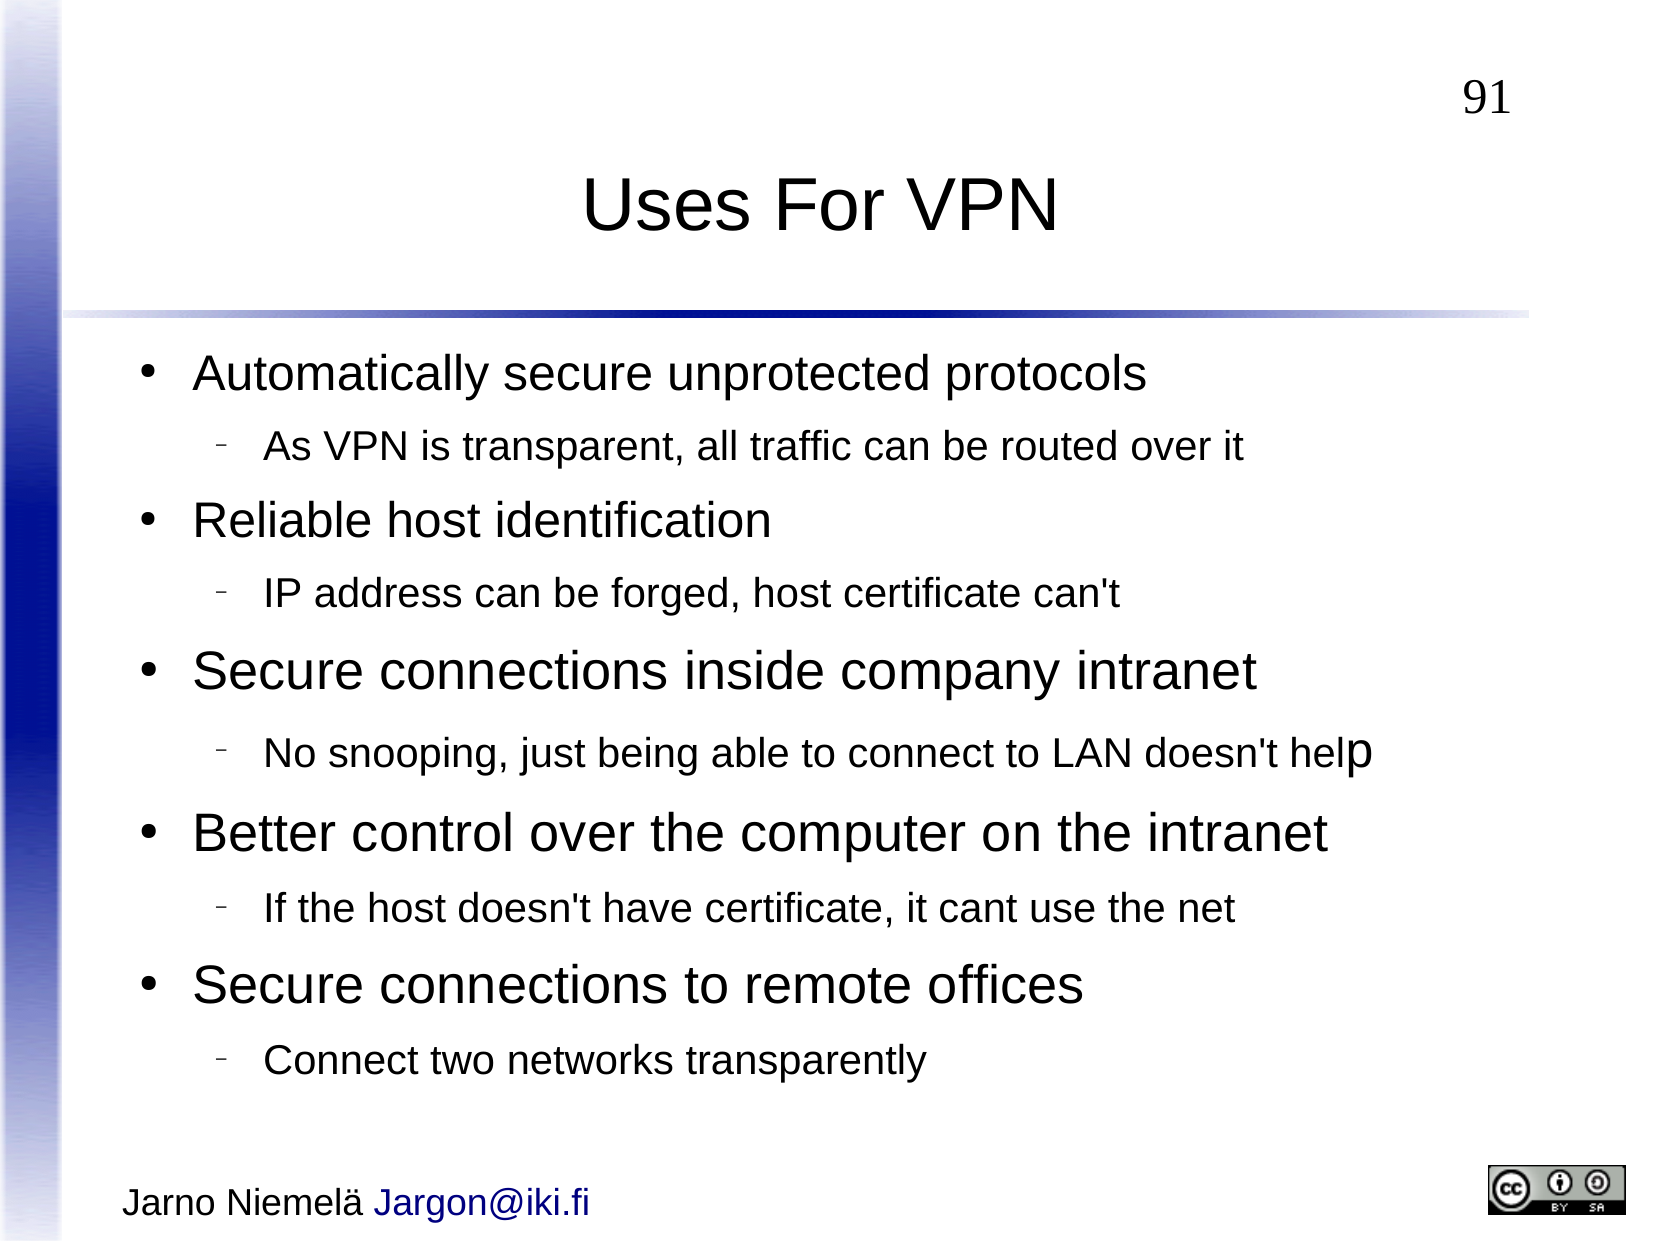

# Uses For VPN
Automatically secure unprotected protocols
As VPN is transparent, all traffic can be routed over it
Reliable host identification
IP address can be forged, host certificate can't
Secure connections inside company intranet
No snooping, just being able to connect to LAN doesn't help
Better control over the computer on the intranet
If the host doesn't have certificate, it cant use the net
Secure connections to remote offices
Connect two networks transparently